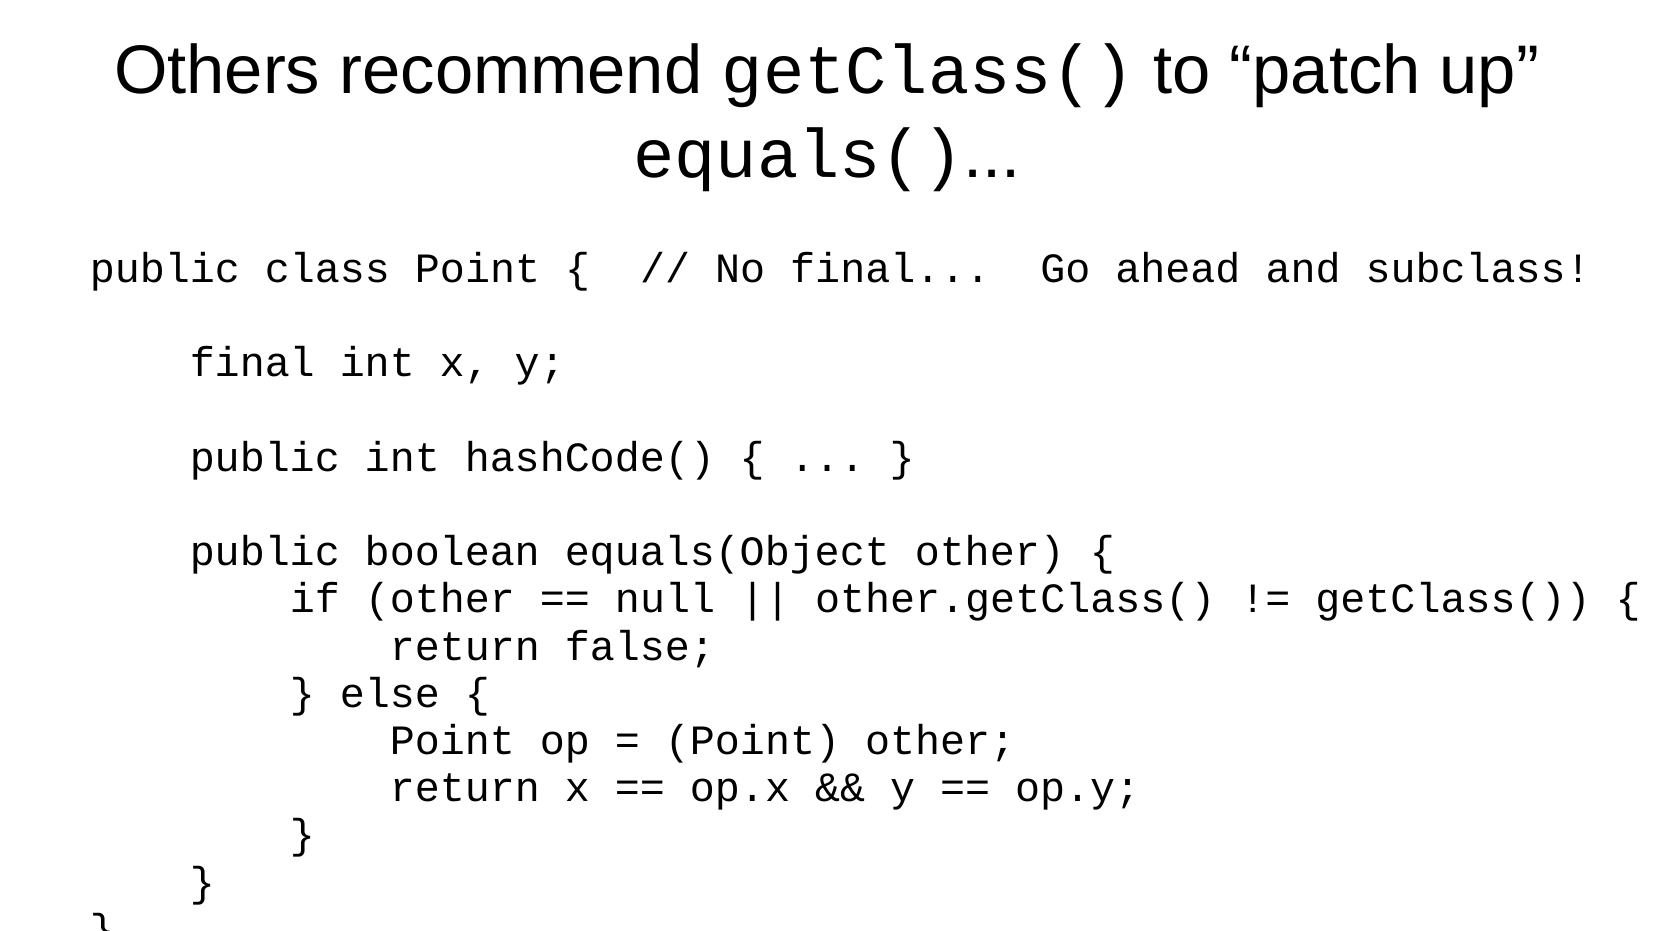

# Others recommend getClass() to “patch up” equals()...
public class Point { // No final... Go ahead and subclass!
 final int x, y;
 public int hashCode() { ... }
 public boolean equals(Object other) {
 if (other == null || other.getClass() != getClass()) {
 return false;
 } else {
 Point op = (Point) other;
 return x == op.x && y == op.y;
 }
 }
}